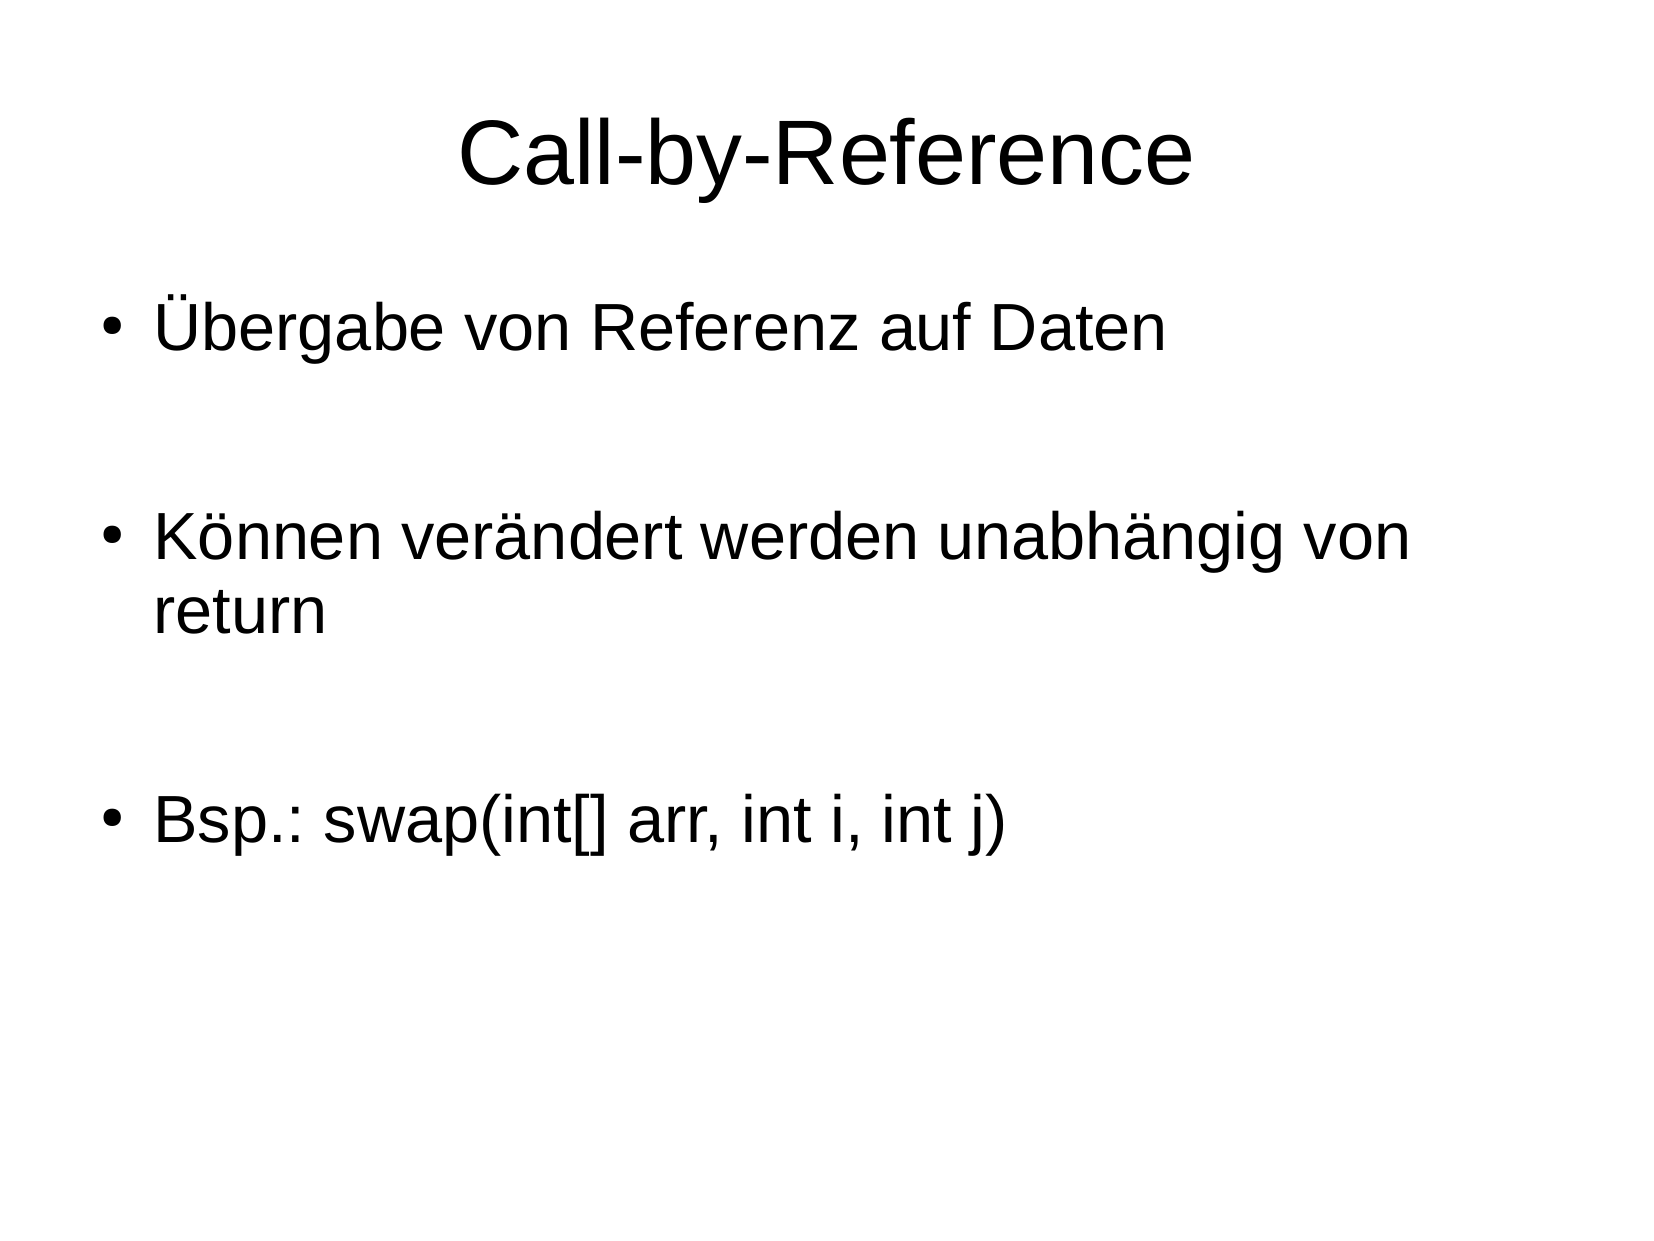

# Call-by-Reference
Übergabe von Referenz auf Daten
Können verändert werden unabhängig von return
Bsp.: swap(int[] arr, int i, int j)